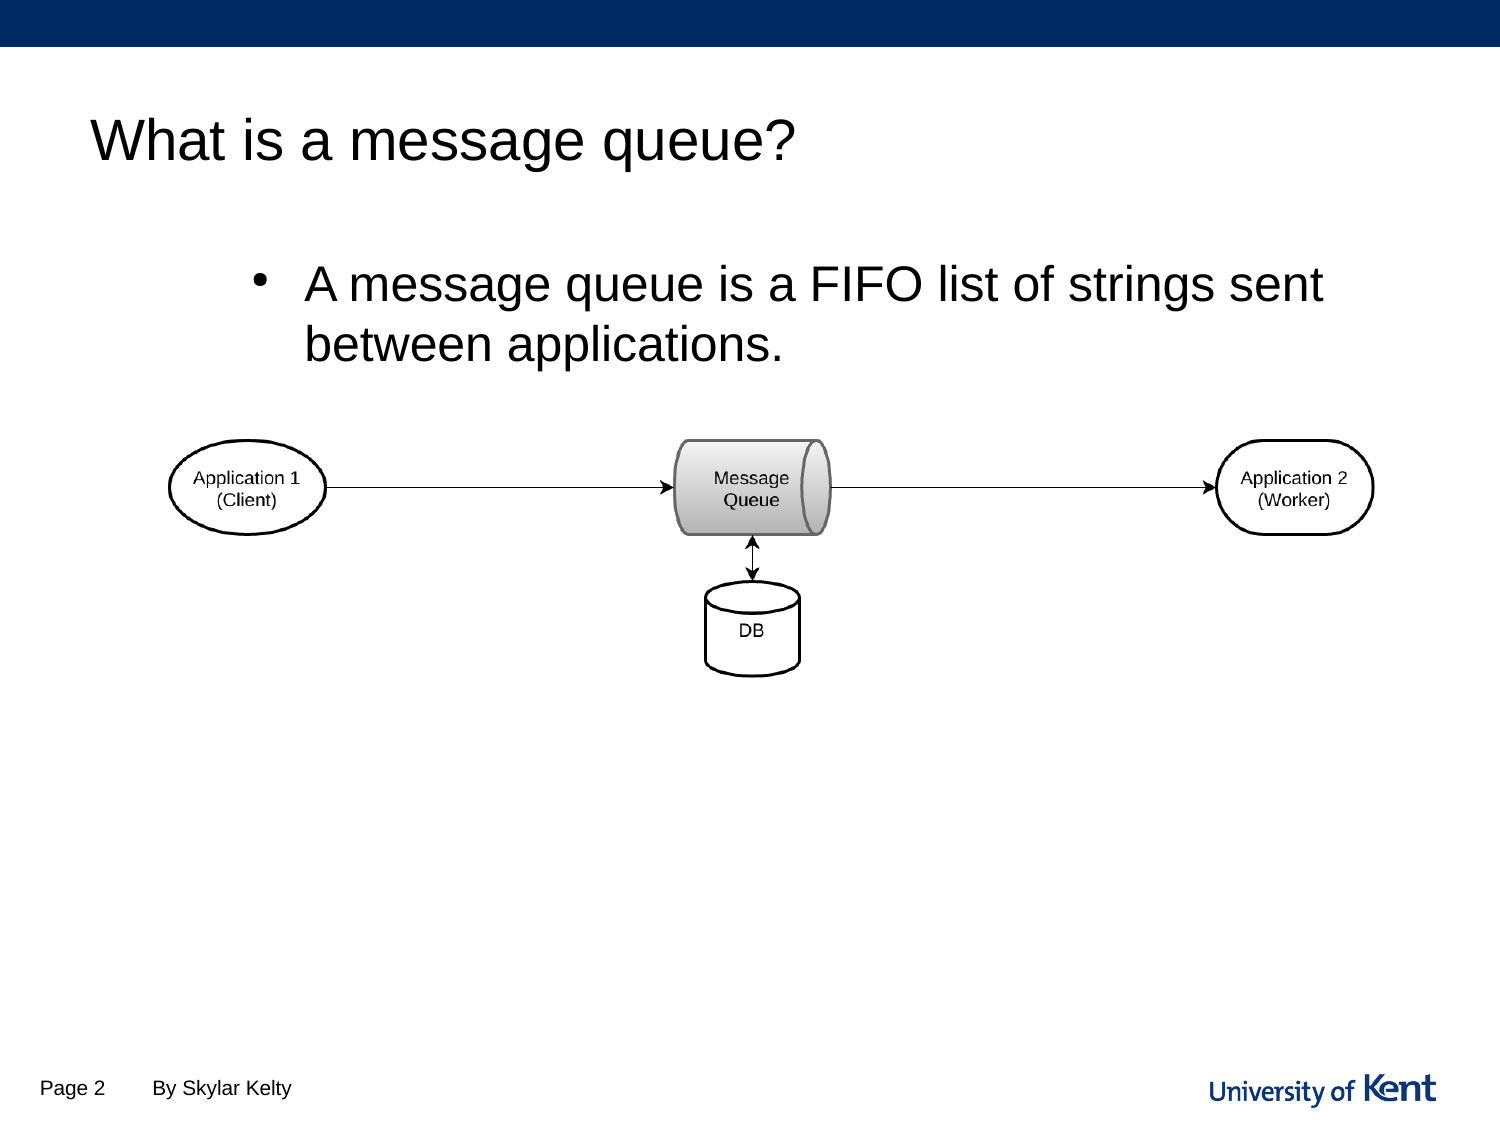

# What is a message queue?
A message queue is a FIFO list of strings sent between applications.
Page
By Skylar Kelty